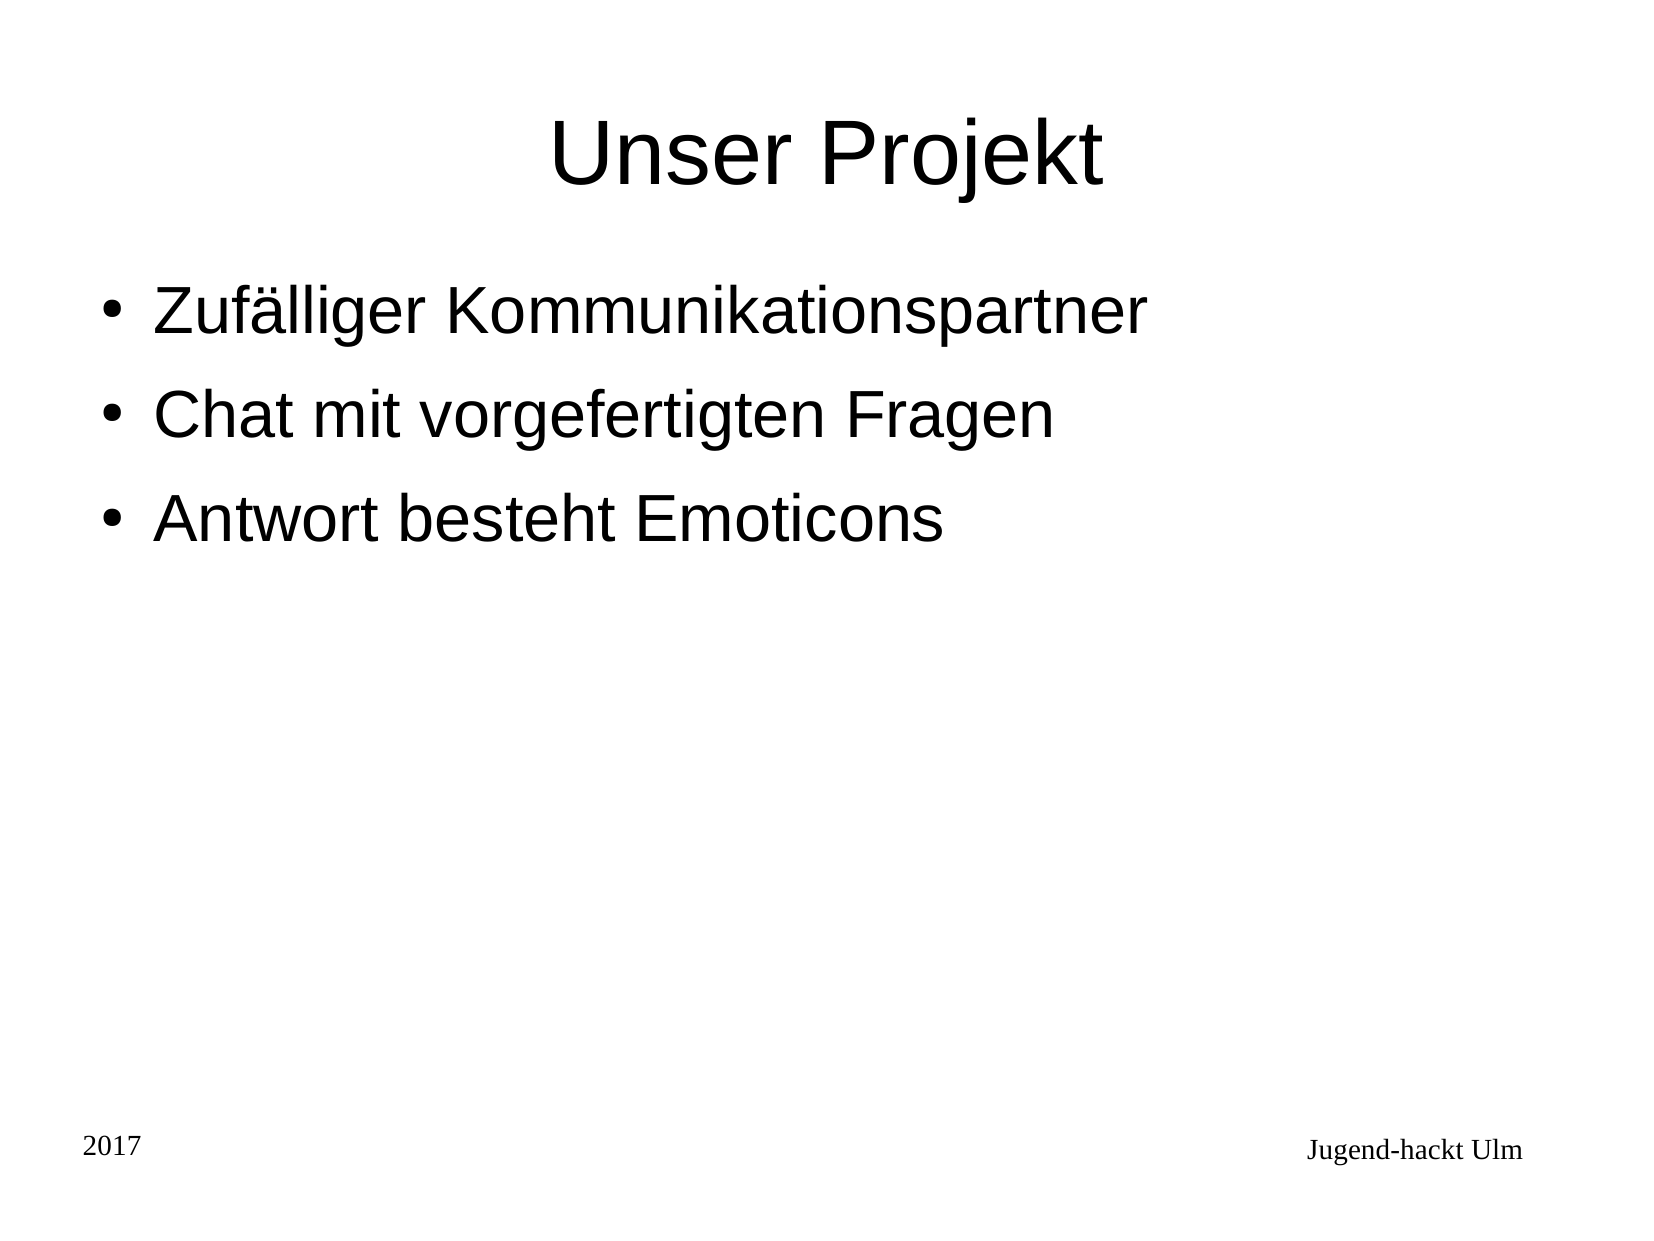

# Unser Projekt
Zufälliger Kommunikationspartner
Chat mit vorgefertigten Fragen
Antwort besteht Emoticons